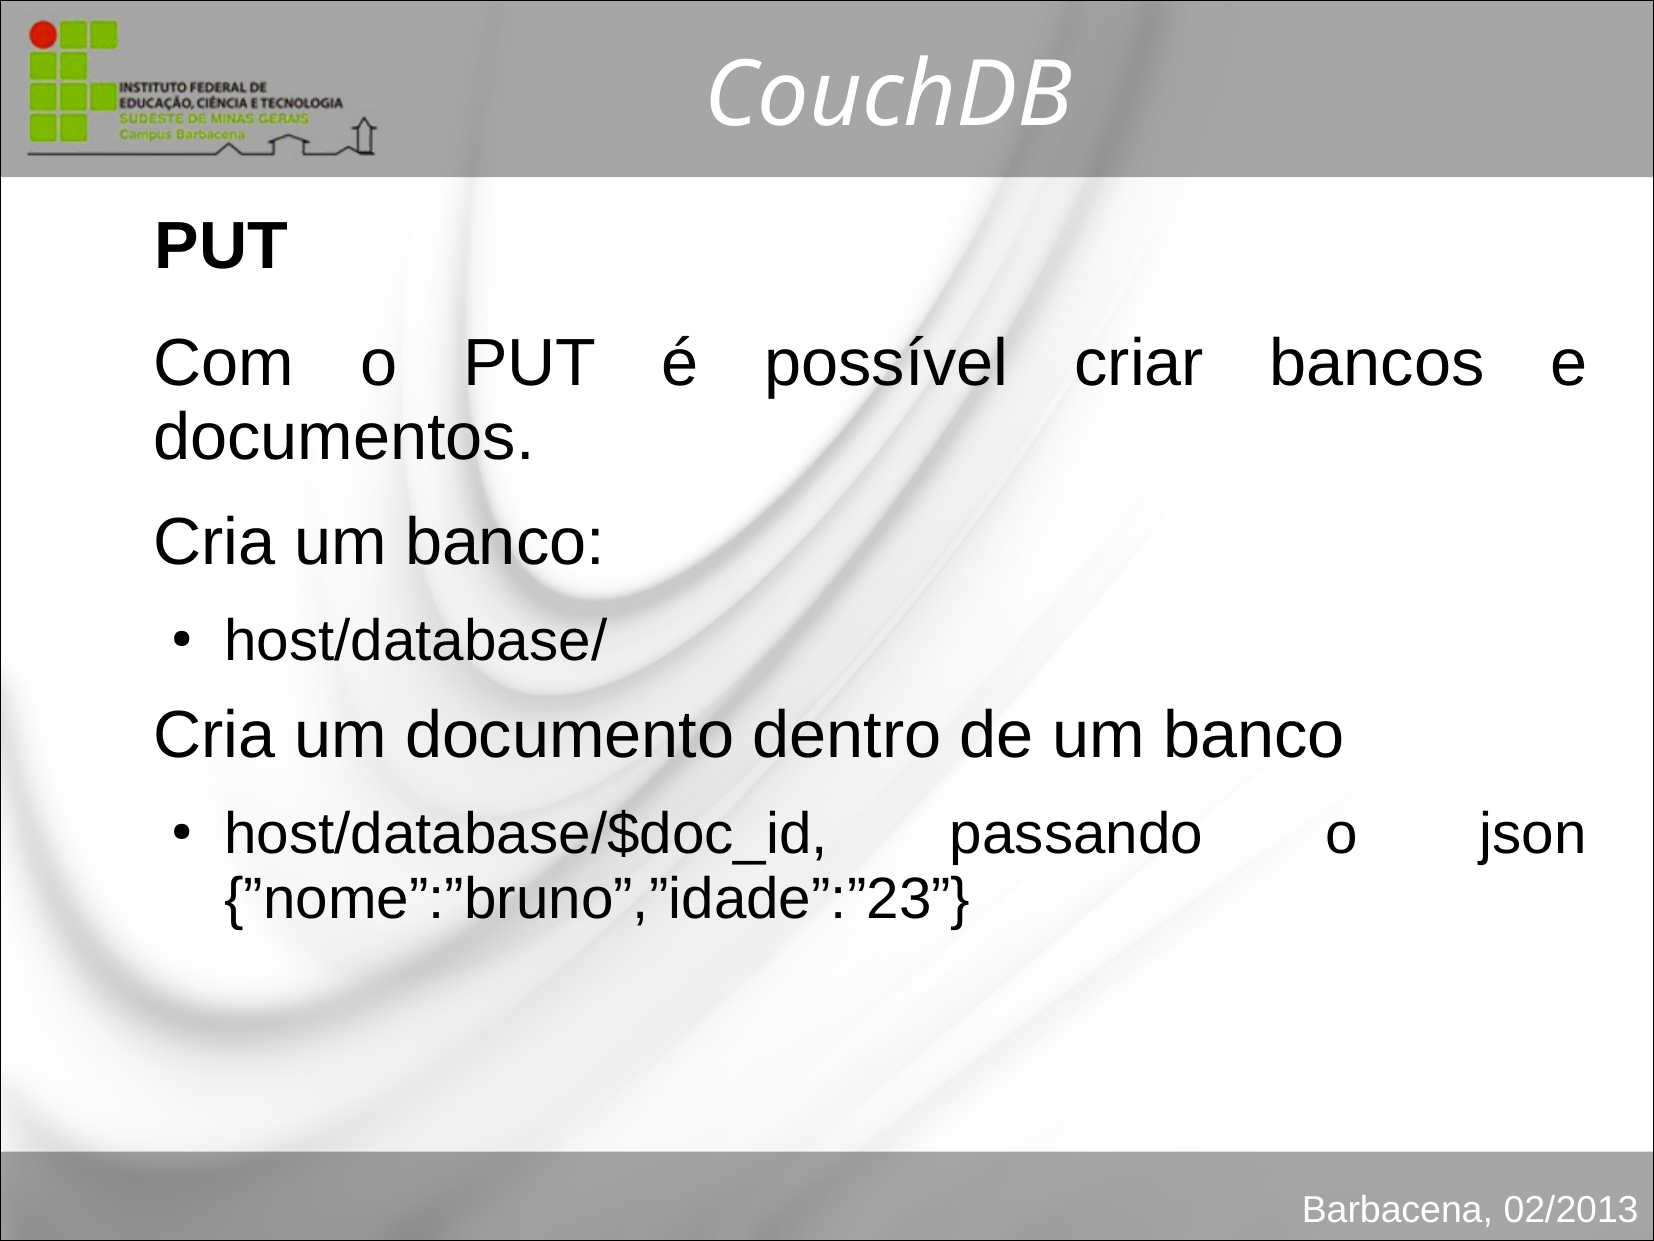

# CouchDB
PUT
Com o PUT é possível criar bancos e documentos.
Cria um banco:
host/database/
Cria um documento dentro de um banco
host/database/$doc_id, passando o json {”nome”:”bruno”,”idade”:”23”}
Barbacena, 02/2013